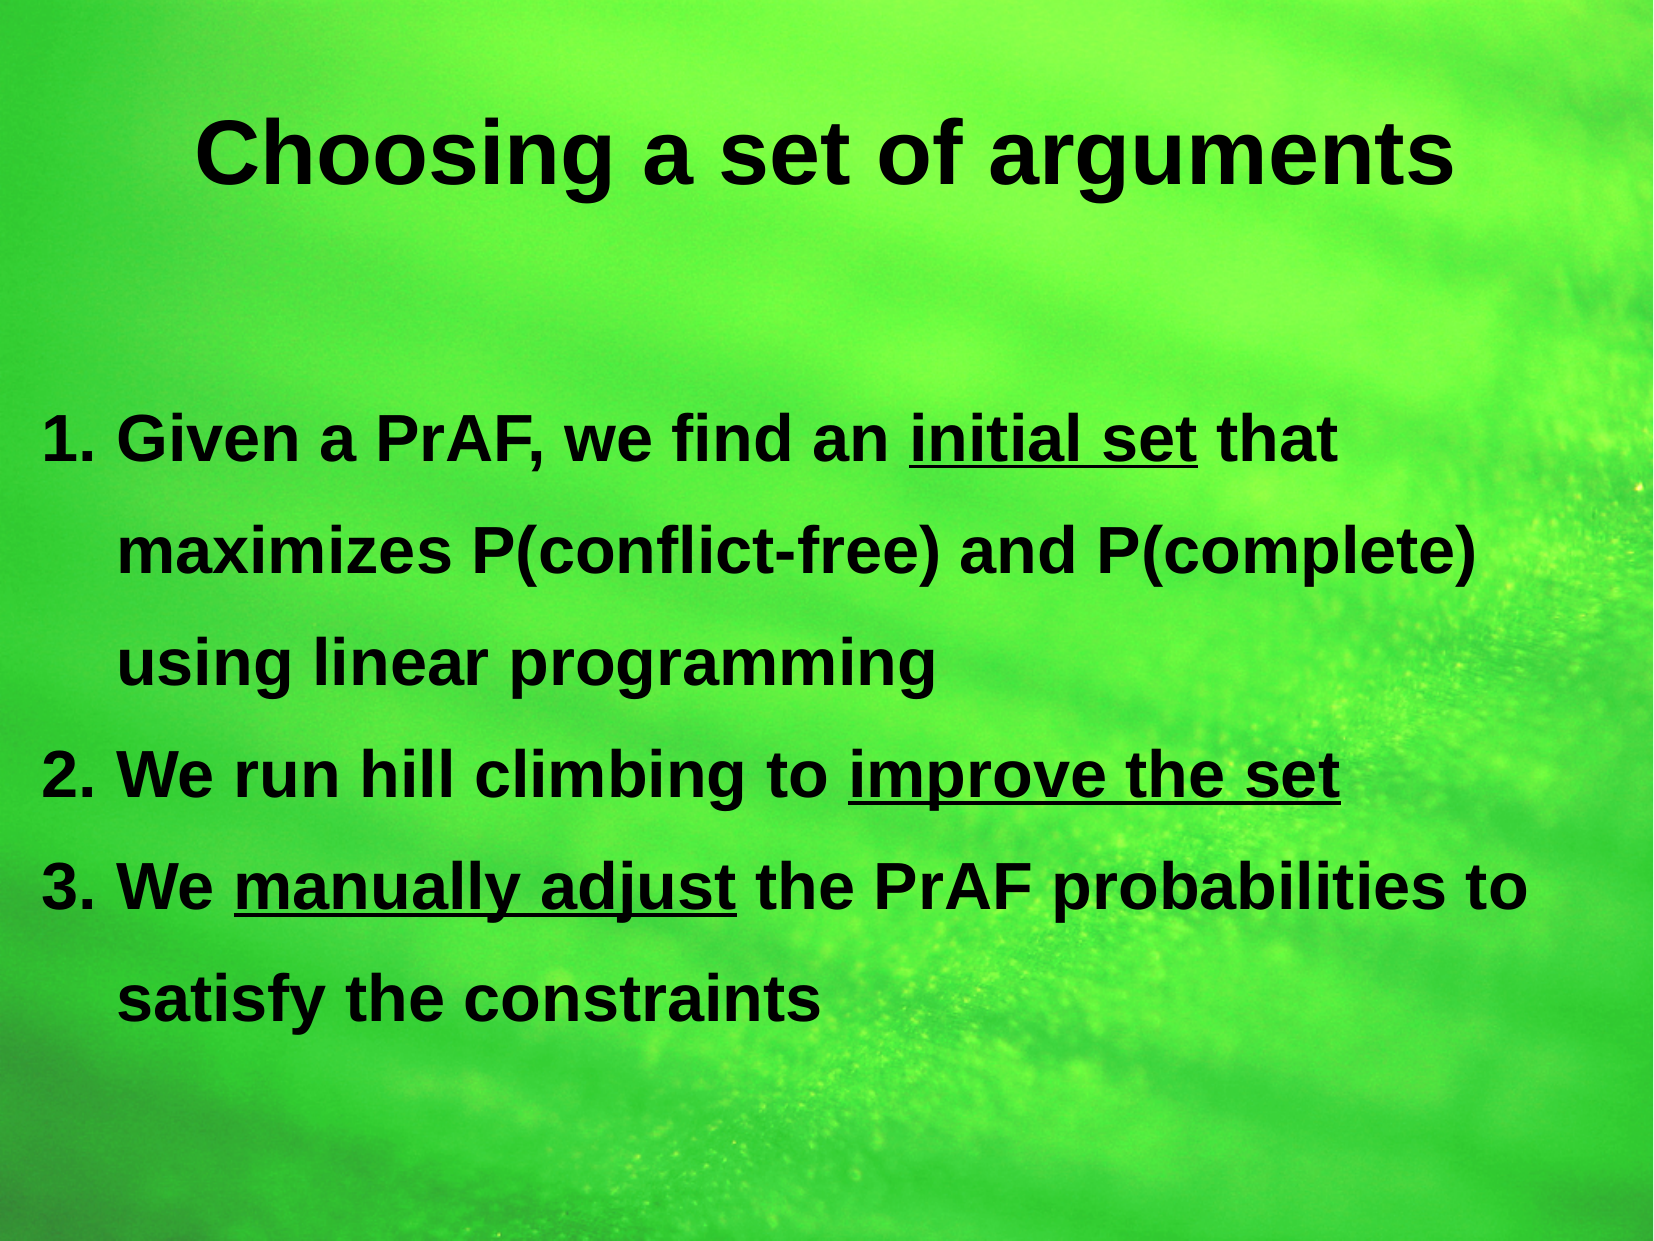

# Choosing a set of arguments
Given a PrAF, we find an initial set that maximizes P(conflict-free) and P(complete)
using linear programming
We run hill climbing to improve the set
We manually adjust the PrAF probabilities to satisfy the constraints